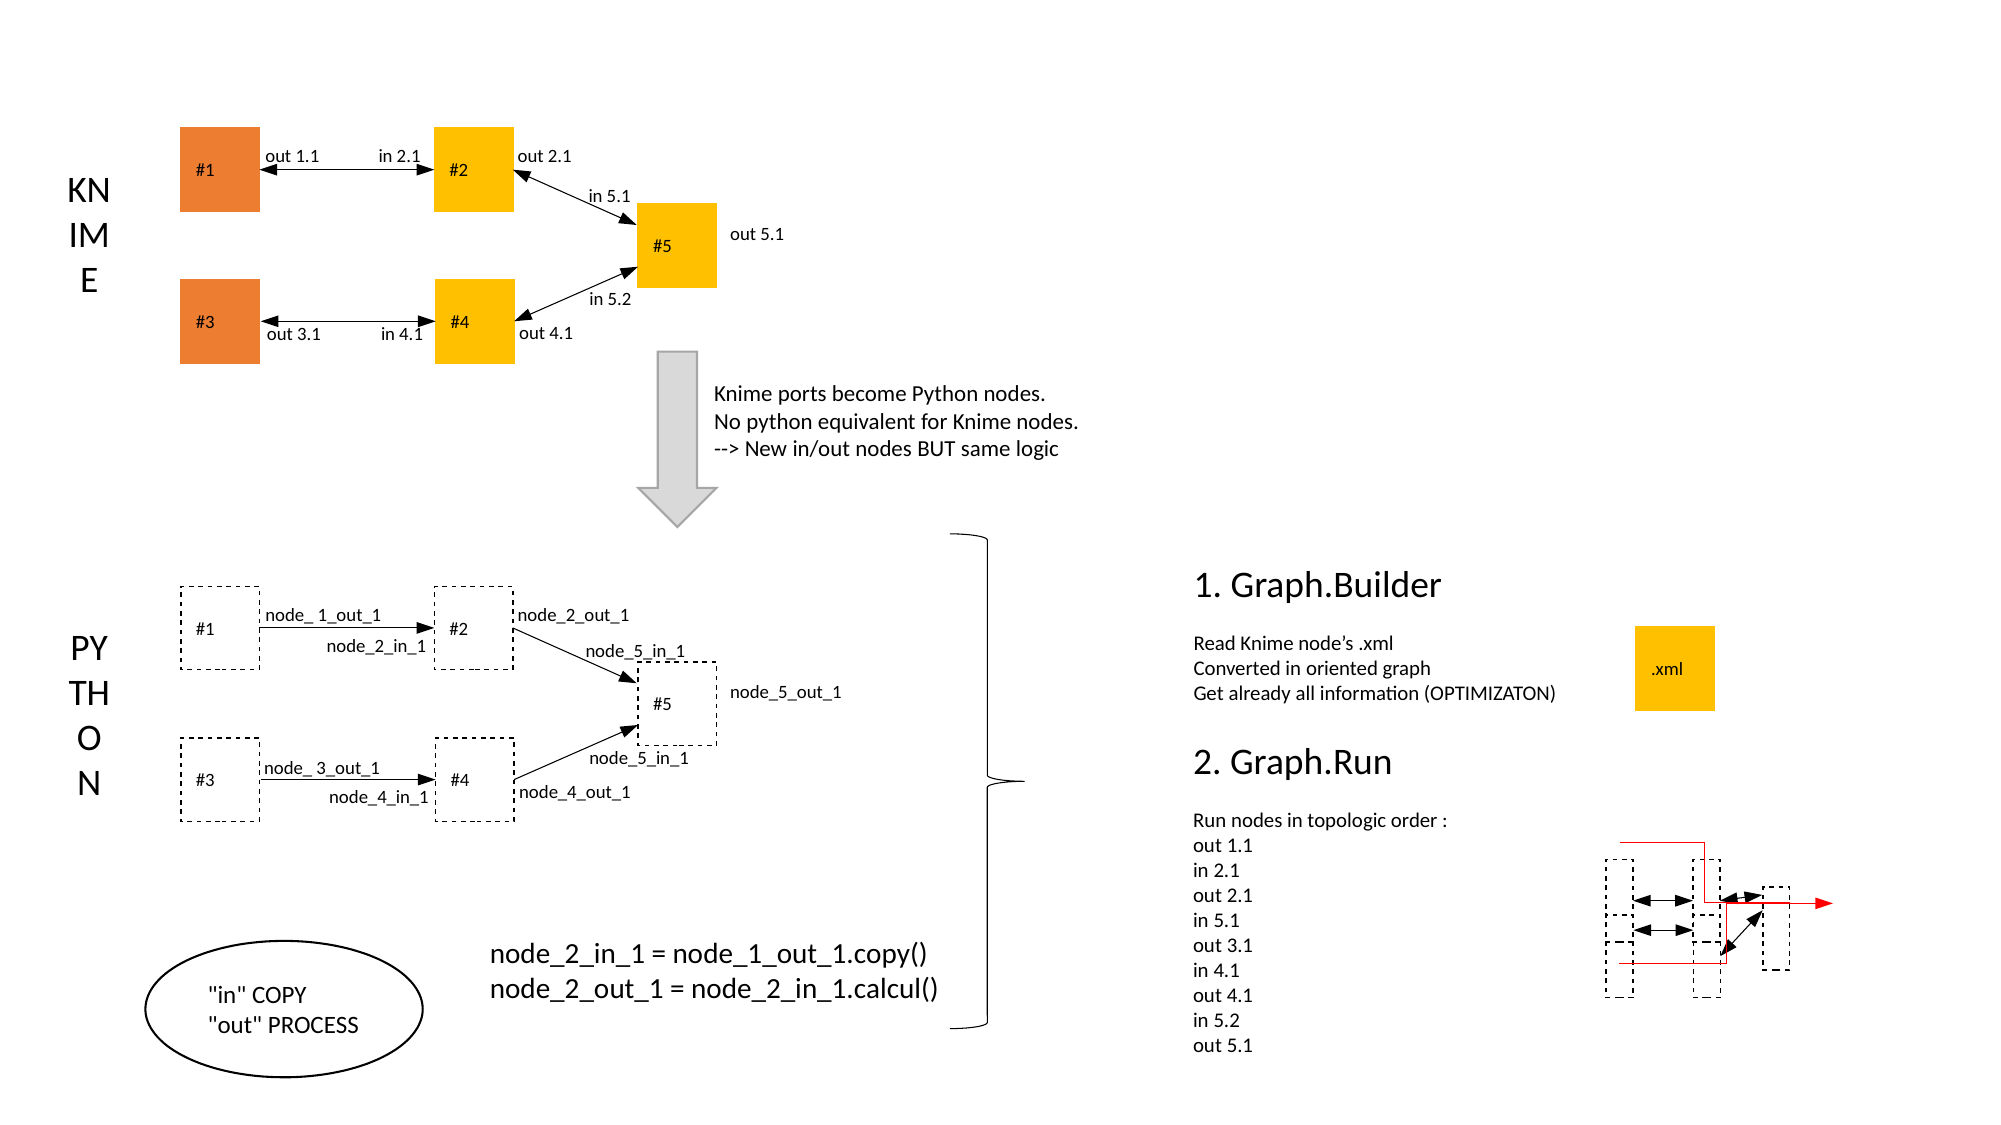

#1
#2
out 1.1
 in 2.1
out 2.1
KNIME
in 5.1
#5
out 5.1
#3
#4
in 5.2
out 4.1
out 3.1
 in 4.1
Knime ports become Python nodes.
No python equivalent for Knime nodes.
--> New in/out nodes BUT same logic
1. Graph.Builder
Read Knime node’s .xml
Converted in oriented graph
Get already all information (OPTIMIZATON)
.xml
2. Graph.Run
Run nodes in topologic order :
out 1.1
in 2.1
out 2.1
in 5.1
out 3.1
in 4.1
out 4.1
in 5.2
out 5.1
#1
#2
node_ 1_out_1
node_2_out_1
PYTHON
 node_2_in_1
node_5_in_1
#5
node_5_out_1
#3
#4
node_5_in_1
node_ 3_out_1
node_4_out_1
node_4_in_1
node_2_in_1 = node_1_out_1.copy() node_2_out_1 = node_2_in_1.calcul()
"in" COPY
"out" PROCESS